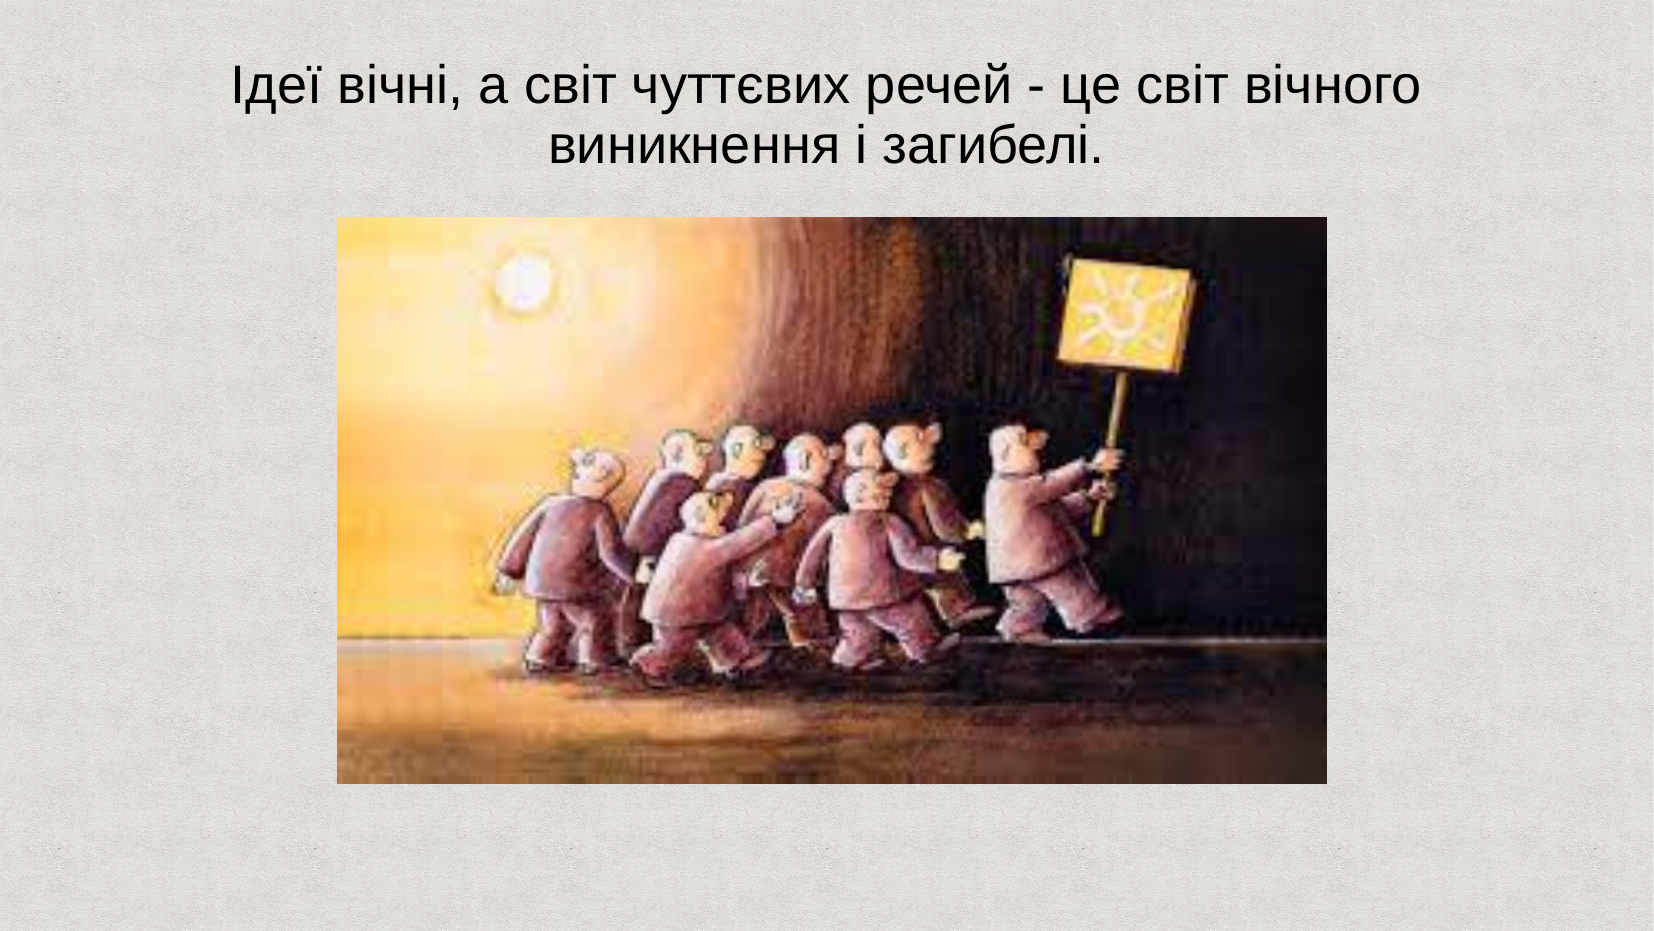

# Ідеї вічні, а світ чуттєвих речей - це світ вічного виникнення і загибелі.